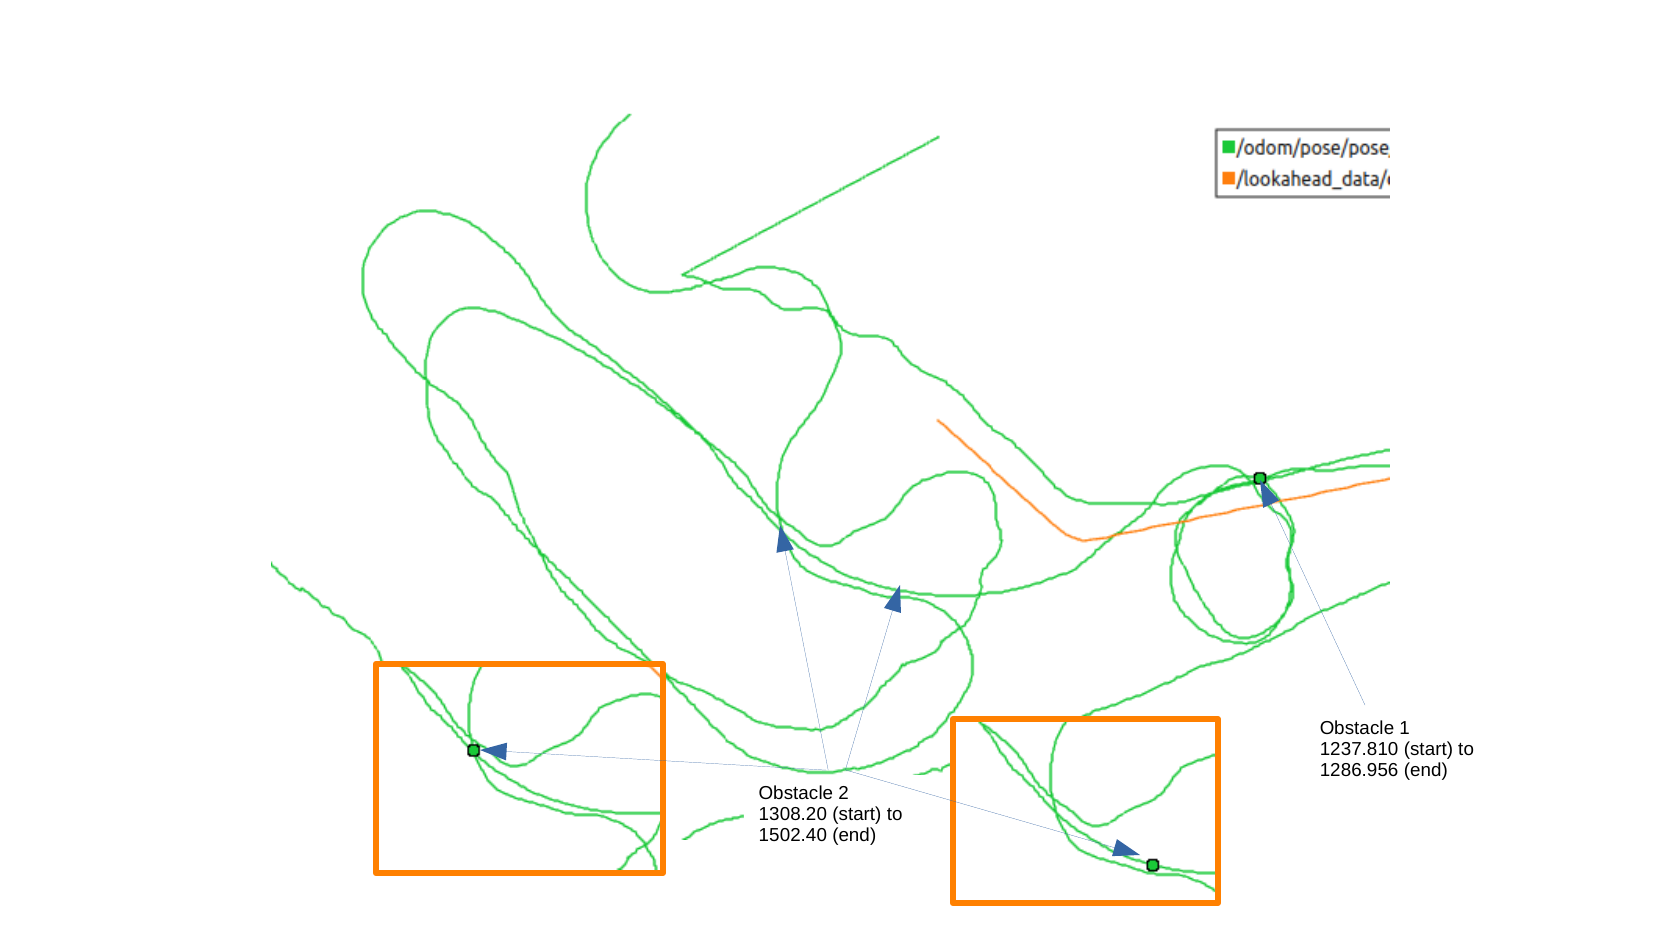

Obstacle 1
1237.810 (start) to 1286.956 (end)
Obstacle 2
1308.20 (start) to 1502.40 (end)